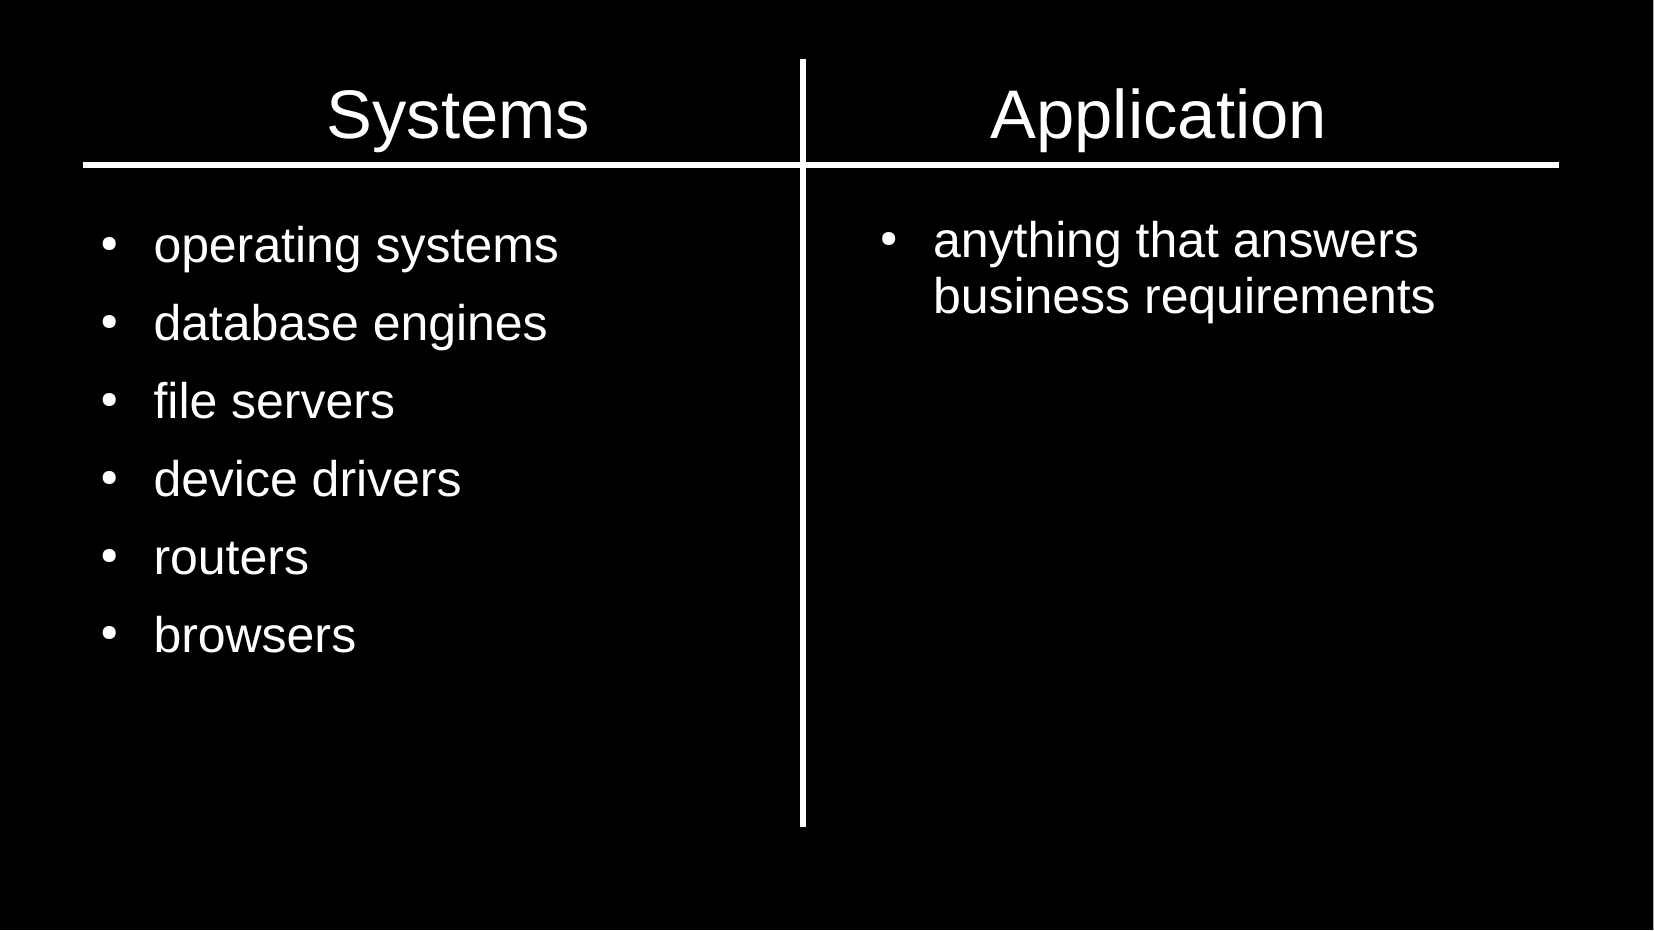

# Systems						Application
anything that answers business requirements
operating systems
database engines
file servers
device drivers
routers
browsers